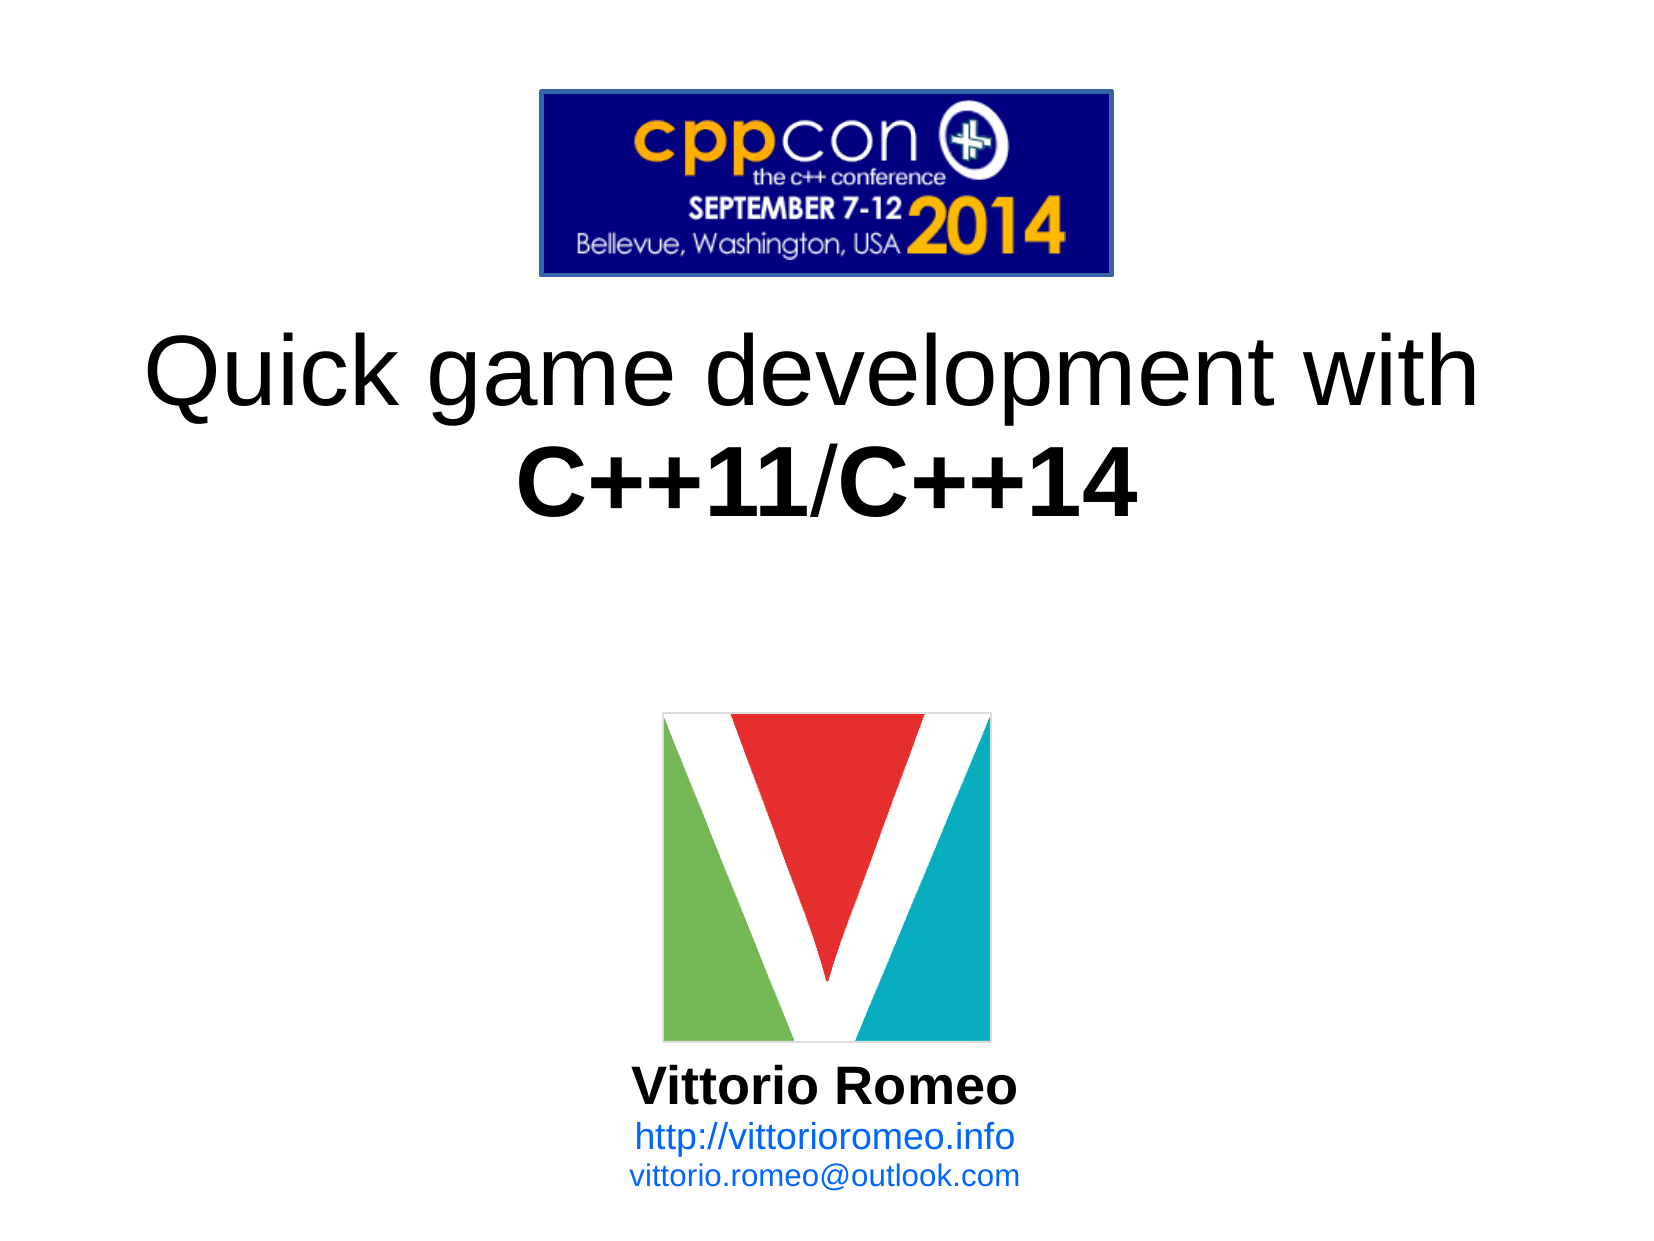

# Quick game development with C++11/C++14
Vittorio Romeo
http://vittorioromeo.info
vittorio.romeo@outlook.com